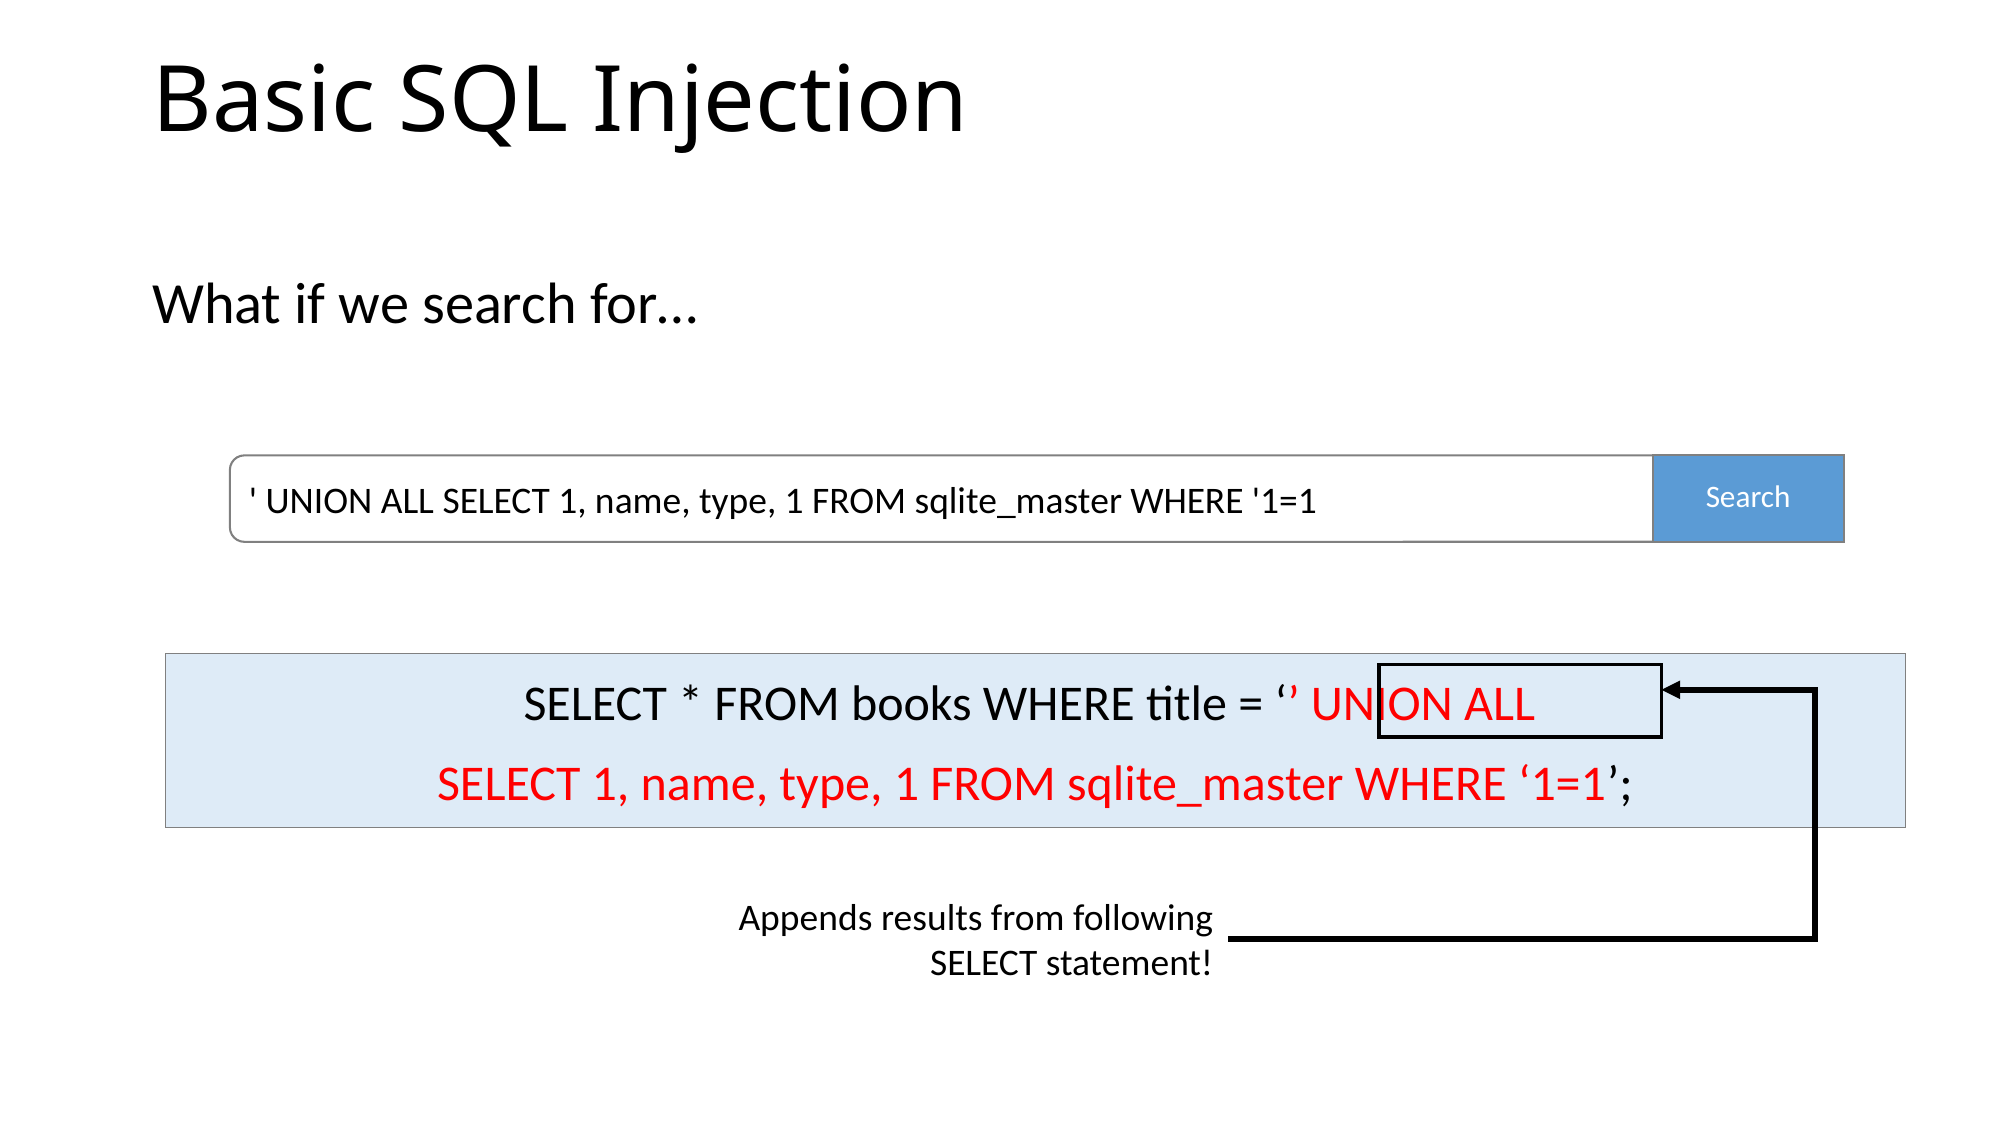

# Basic SQL Injection
What if we search for…
' UNION ALL SELECT 1, name, type, 1 FROM sqlite_master WHERE '1=1
Search
SELECT * FROM books WHERE title = ‘’ UNION ALL
SELECT 1, name, type, 1 FROM sqlite_master WHERE ‘1=1’;
Appends results from following SELECT statement!